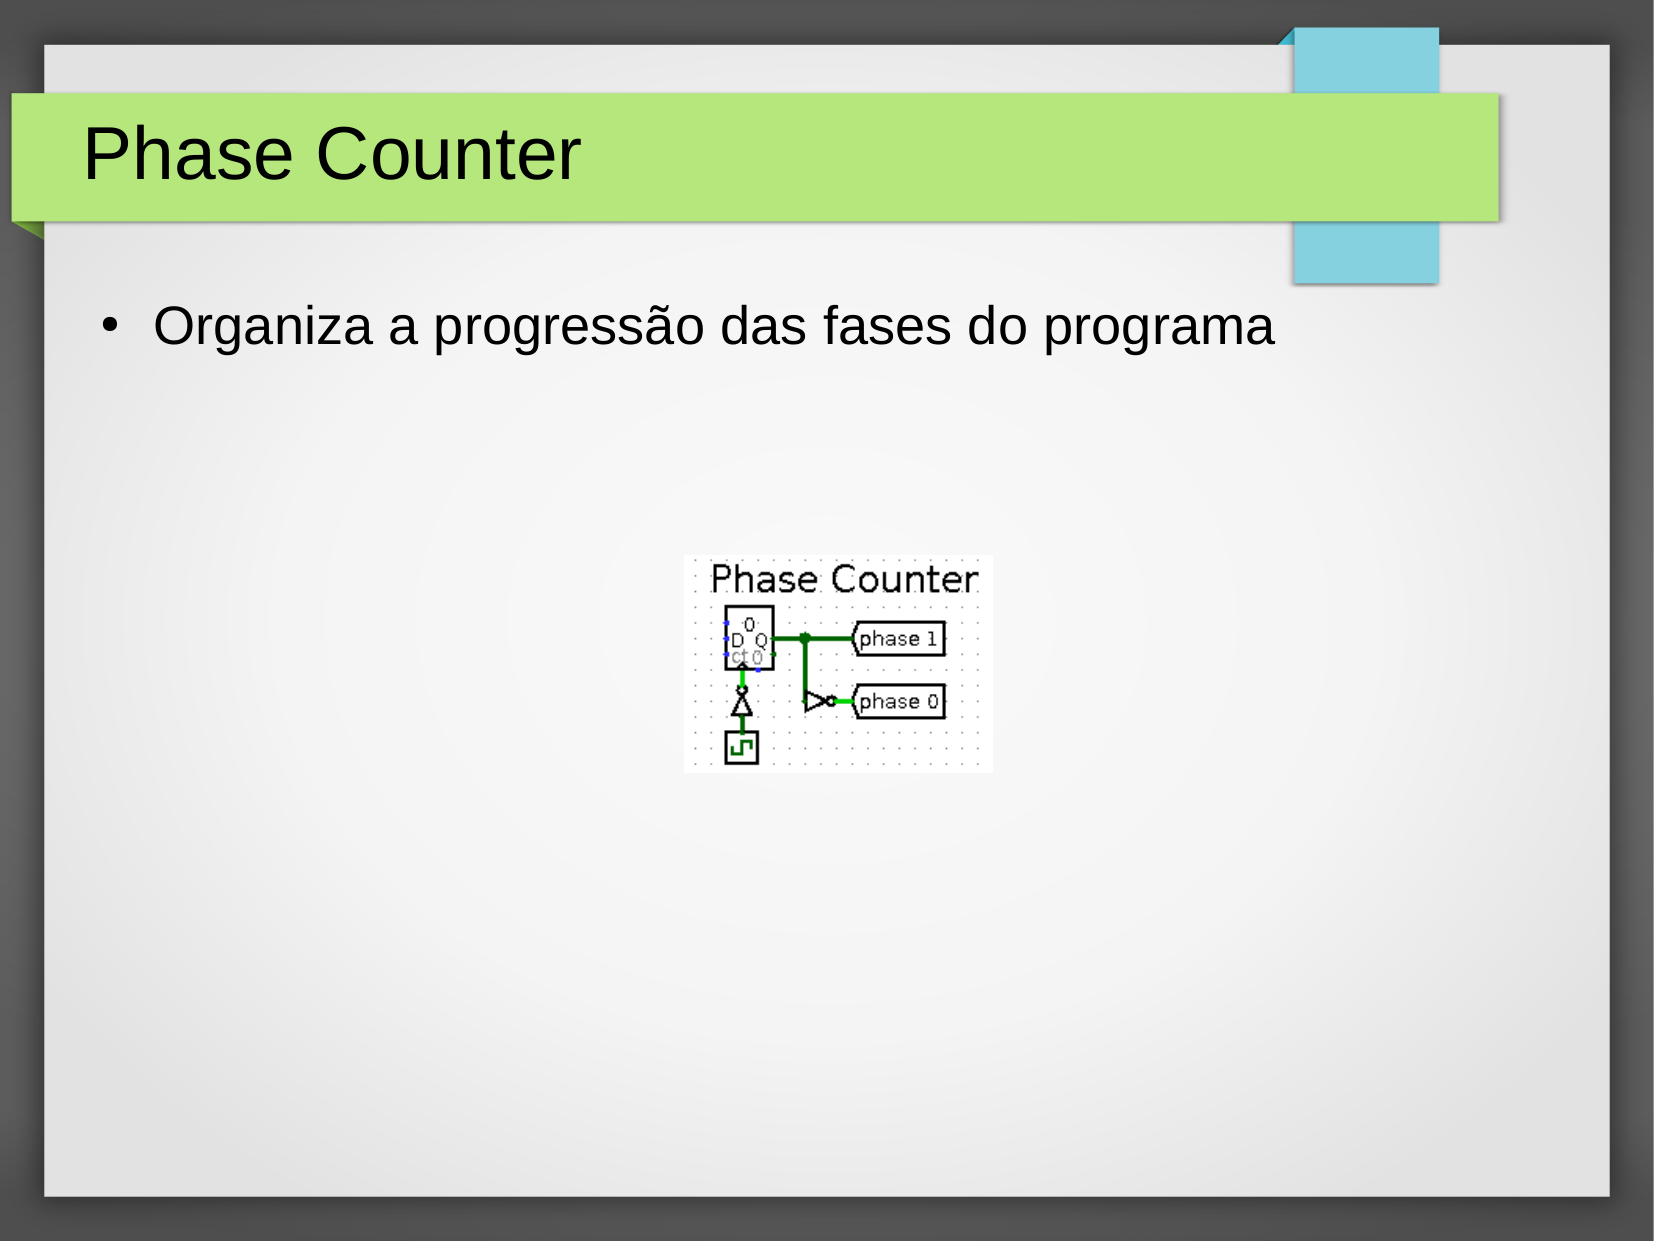

# Phase Counter
Organiza a progressão das fases do programa